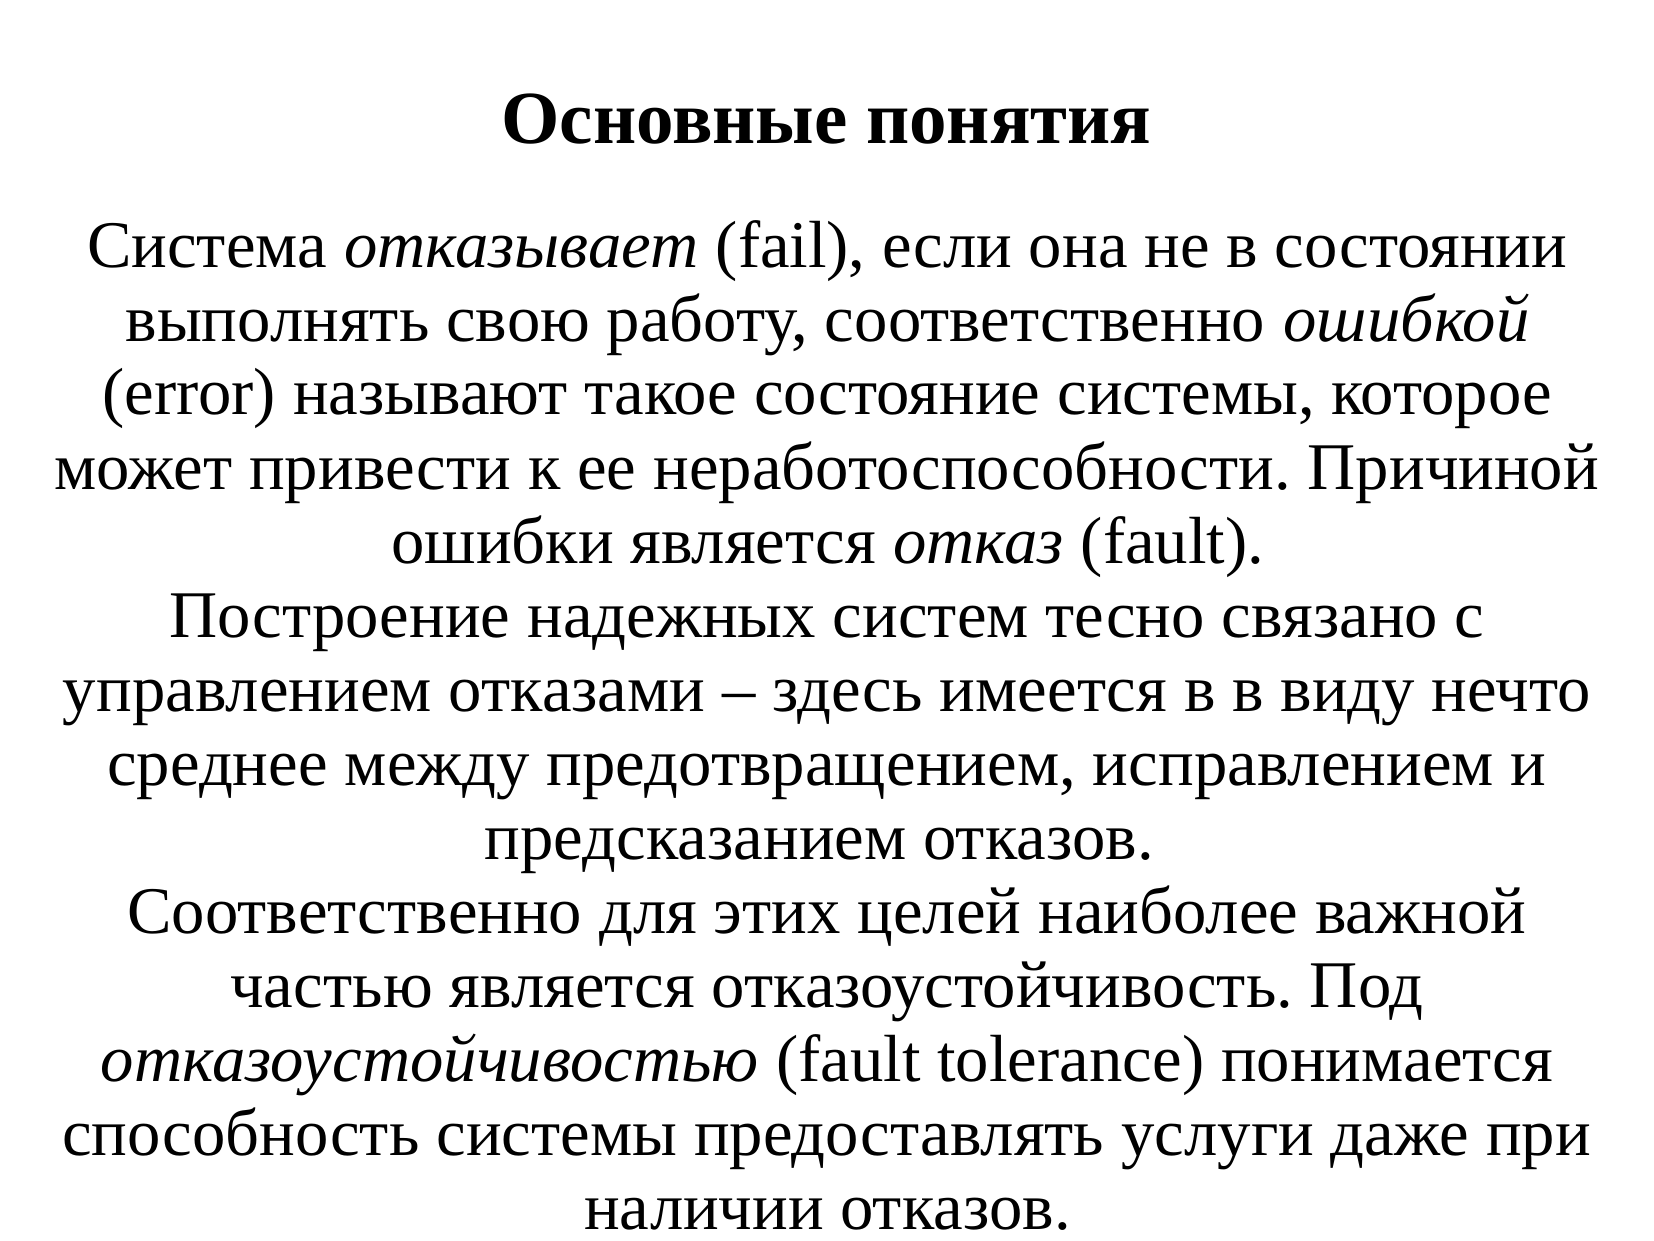

# Основные понятия
Система отказывает (fail), если она не в состоянии выполнять свою работу, соответственно ошибкой (error) называют такое состояние системы, которое может привести к ее неработоспособности. Причиной ошибки является отказ (fault).
Построение надежных систем тесно связано с управлением отказами – здесь имеется в в виду нечто среднее между предотвращением, исправлением и предсказанием отказов.
Соответственно для этих целей наиболее важной частью является отказоустойчивость. Под отказоустойчивостью (fault tolerance) понимается способность системы предоставлять услуги даже при наличии отказов.